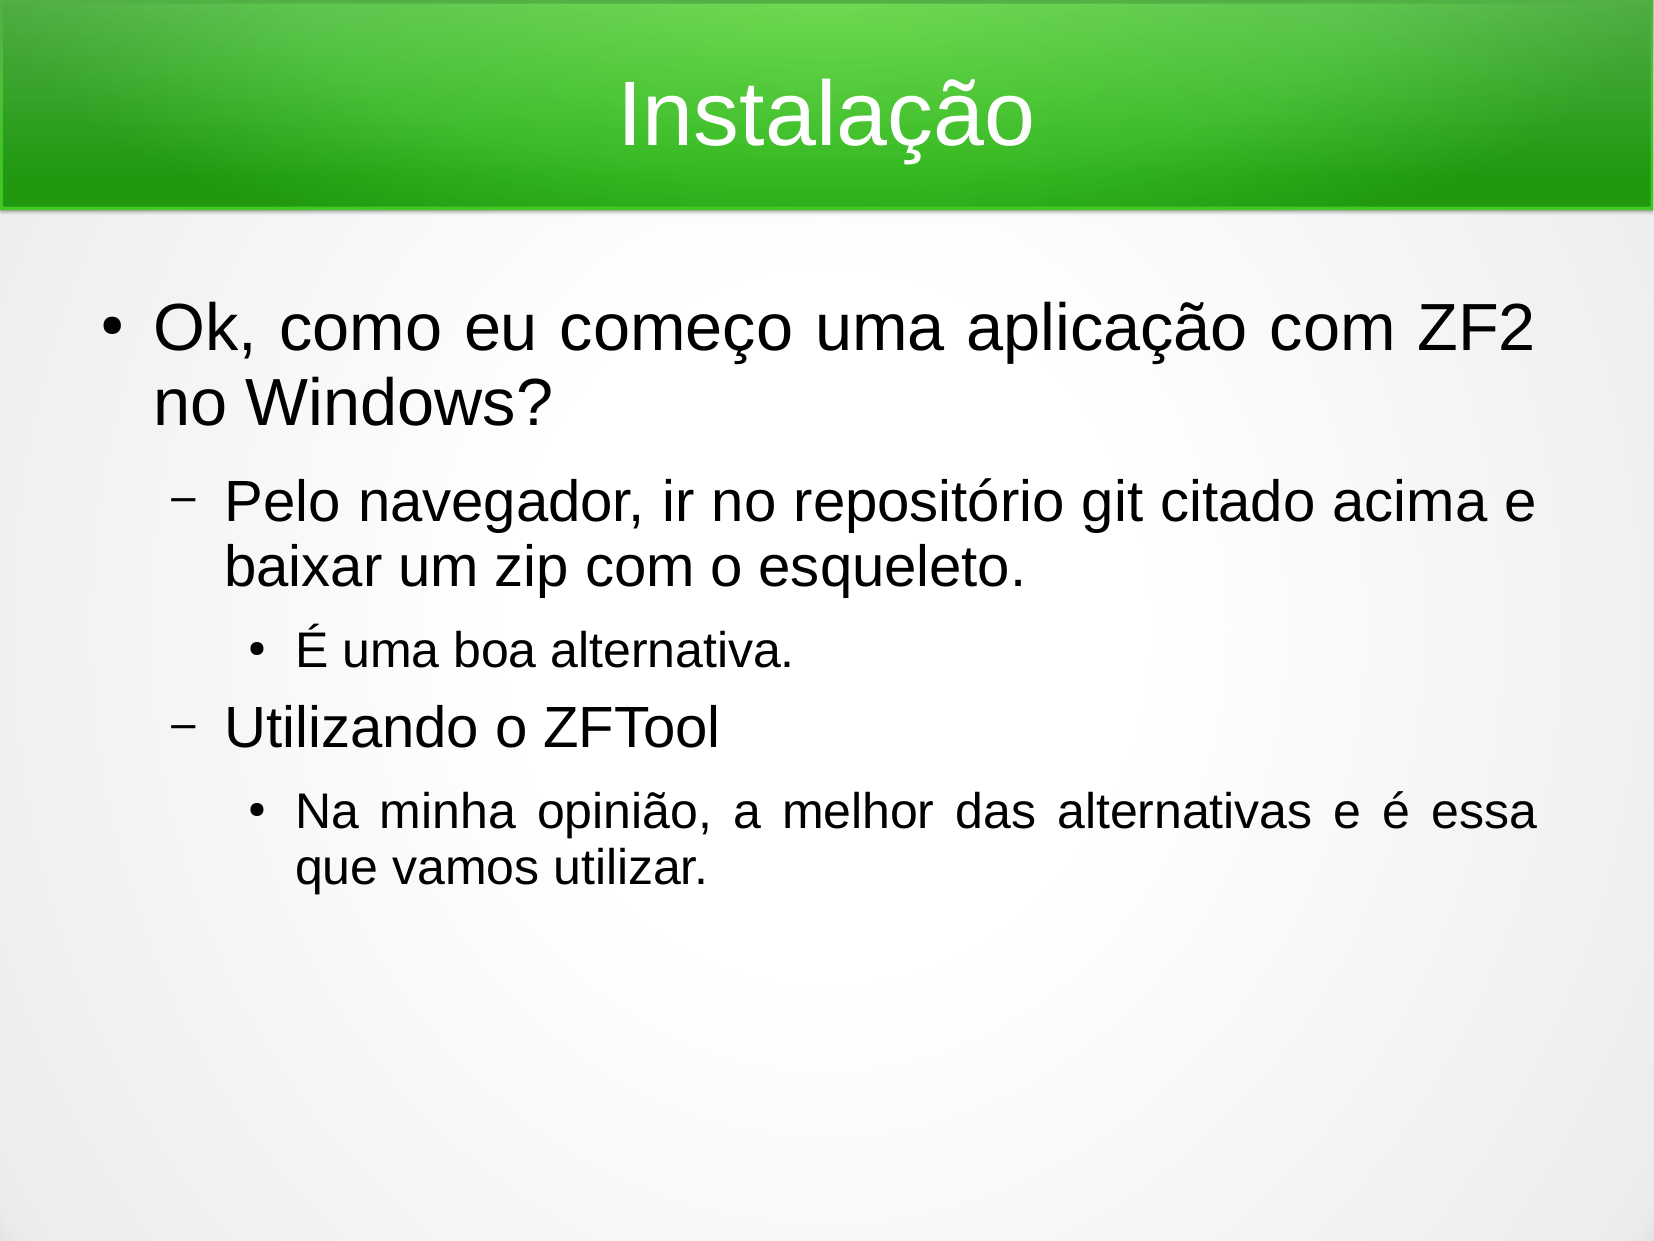

# Instalação
Ok, como eu começo uma aplicação com ZF2 no Windows?
Pelo navegador, ir no repositório git citado acima e baixar um zip com o esqueleto.
É uma boa alternativa.
Utilizando o ZFTool
Na minha opinião, a melhor das alternativas e é essa que vamos utilizar.